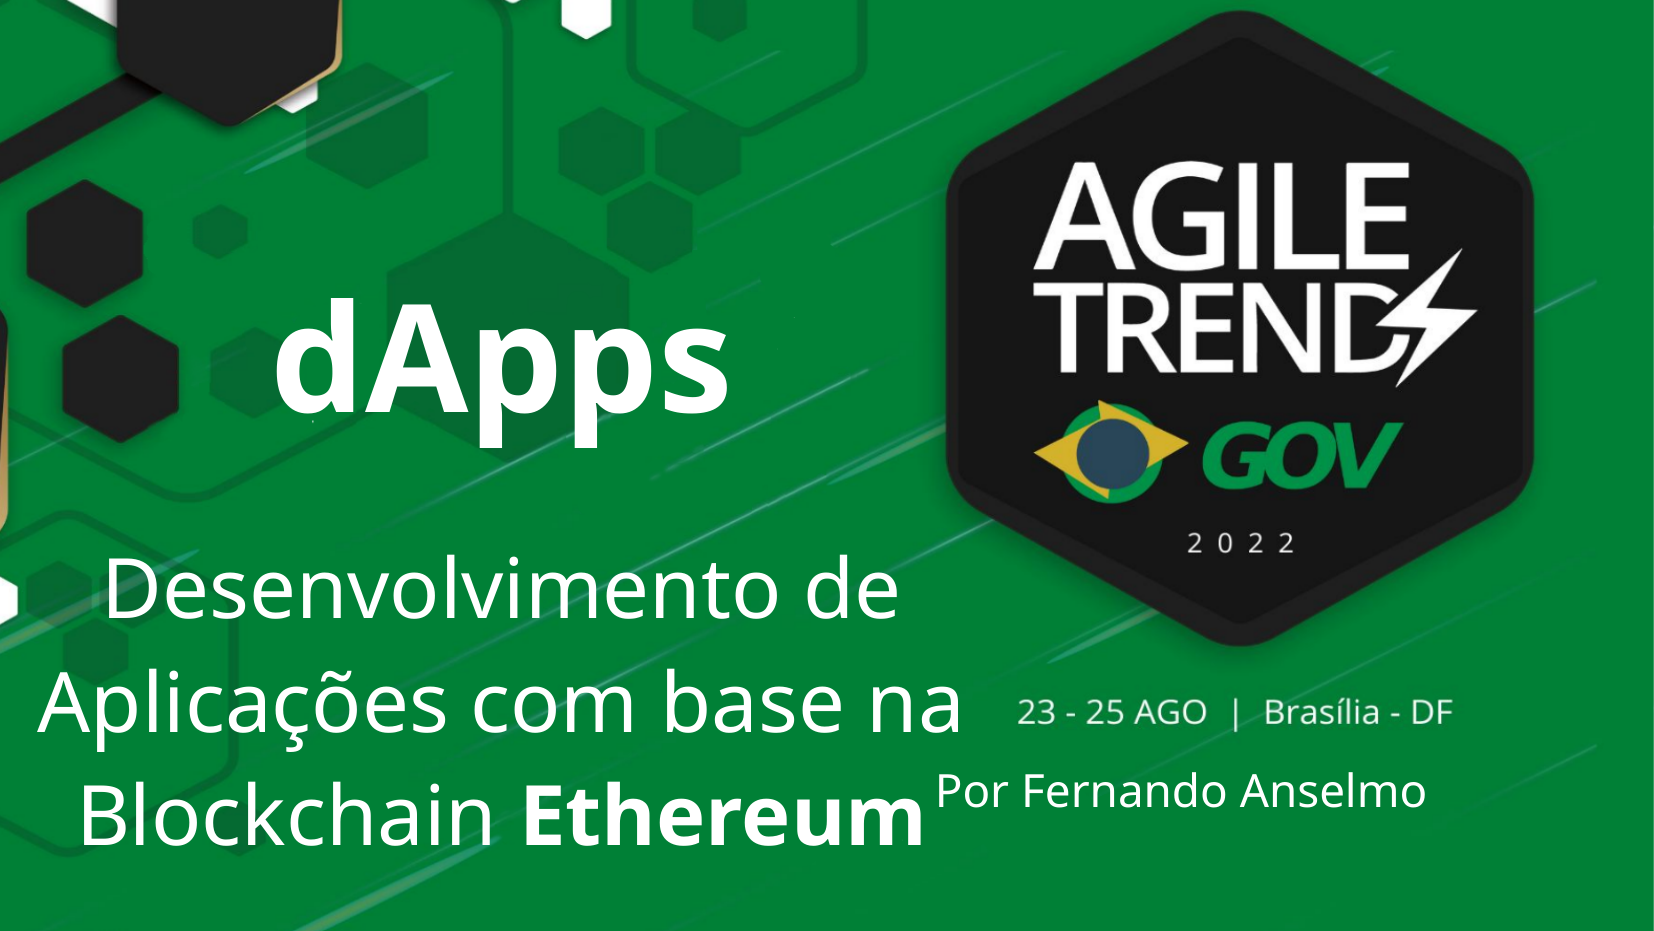

# dApps
Desenvolvimento de Aplicações com base na Blockchain Ethereum
Por Fernando Anselmo
1